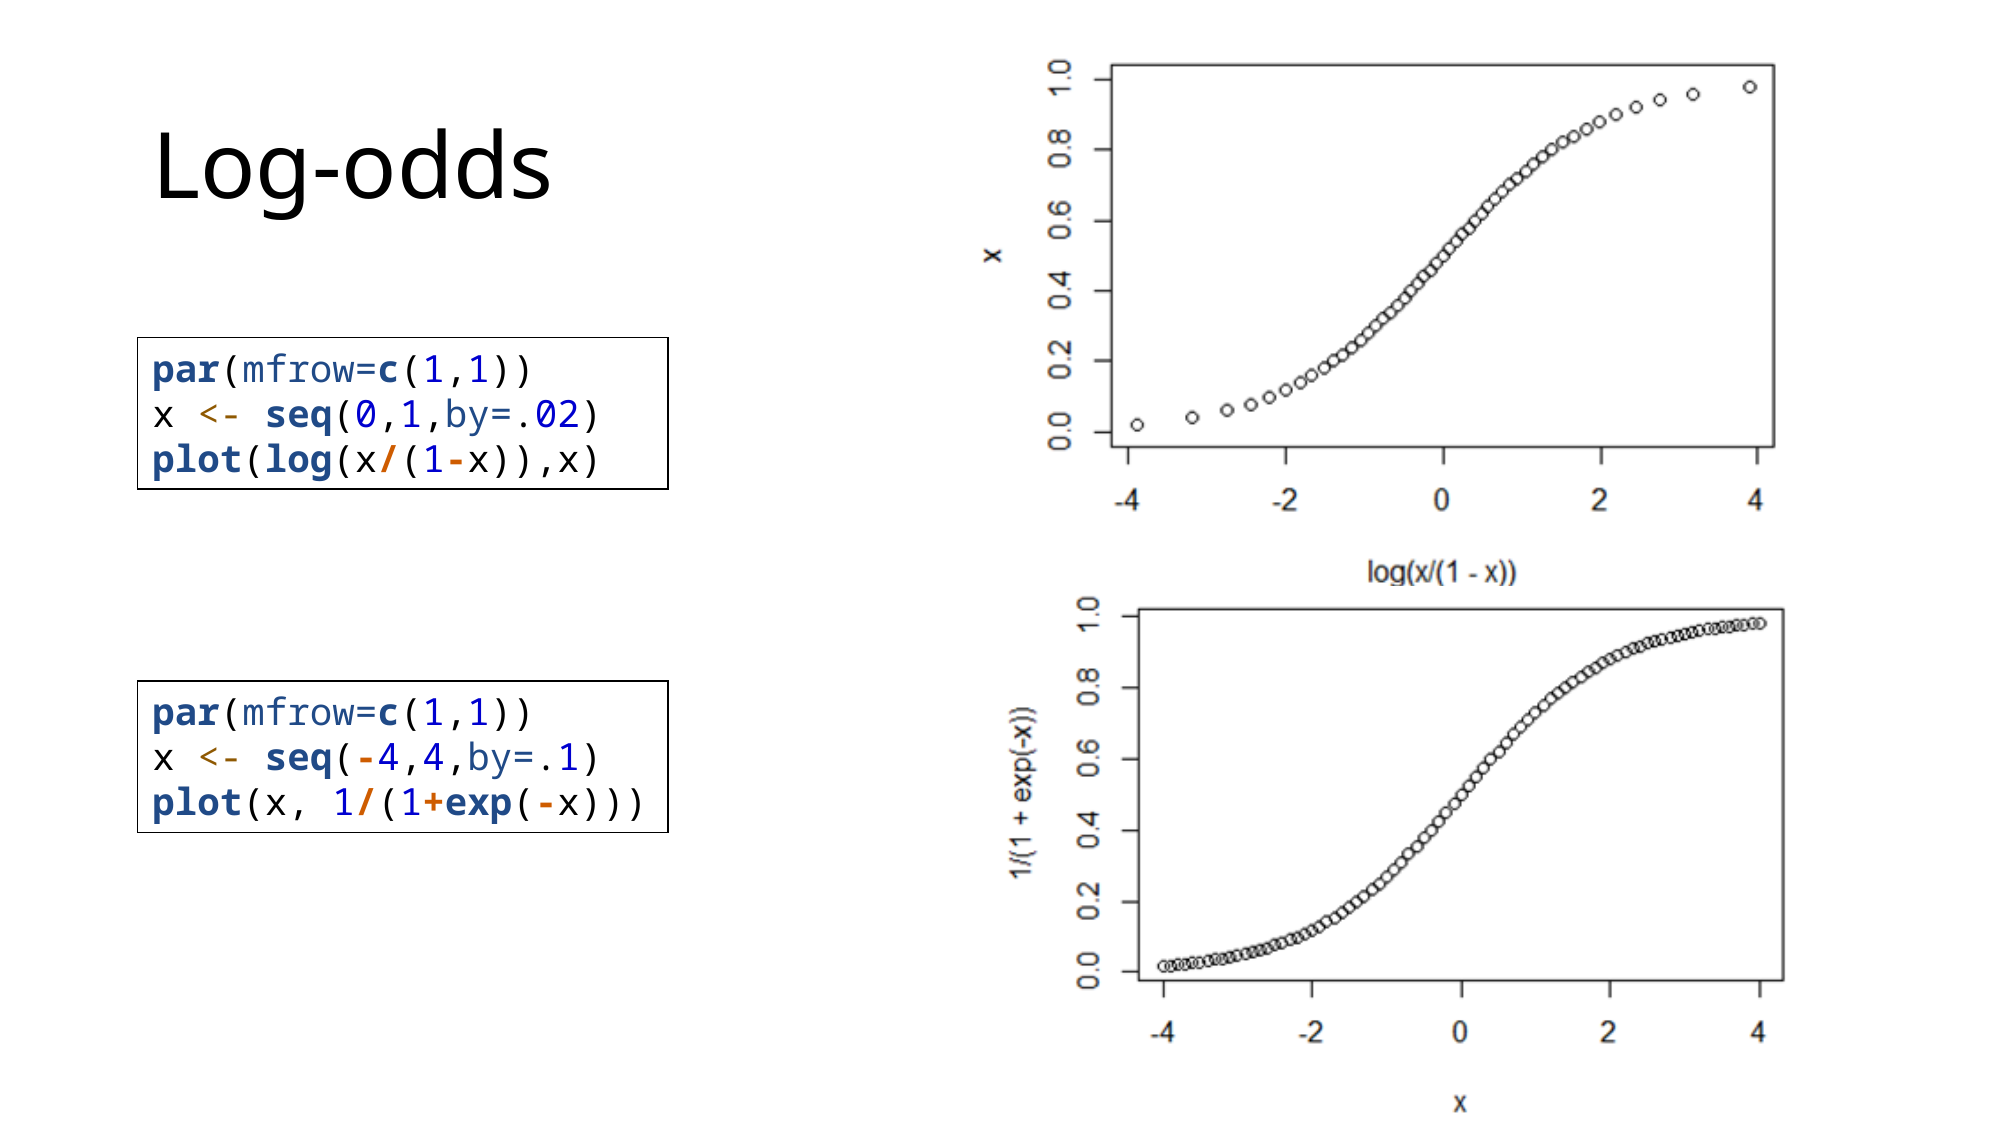

# Log-odds
par(mfrow=c(1,1))
x <- seq(0,1,by=.02)
plot(log(x/(1-x)),x)
par(mfrow=c(1,1))
x <- seq(-4,4,by=.1)
plot(x, 1/(1+exp(-x)))